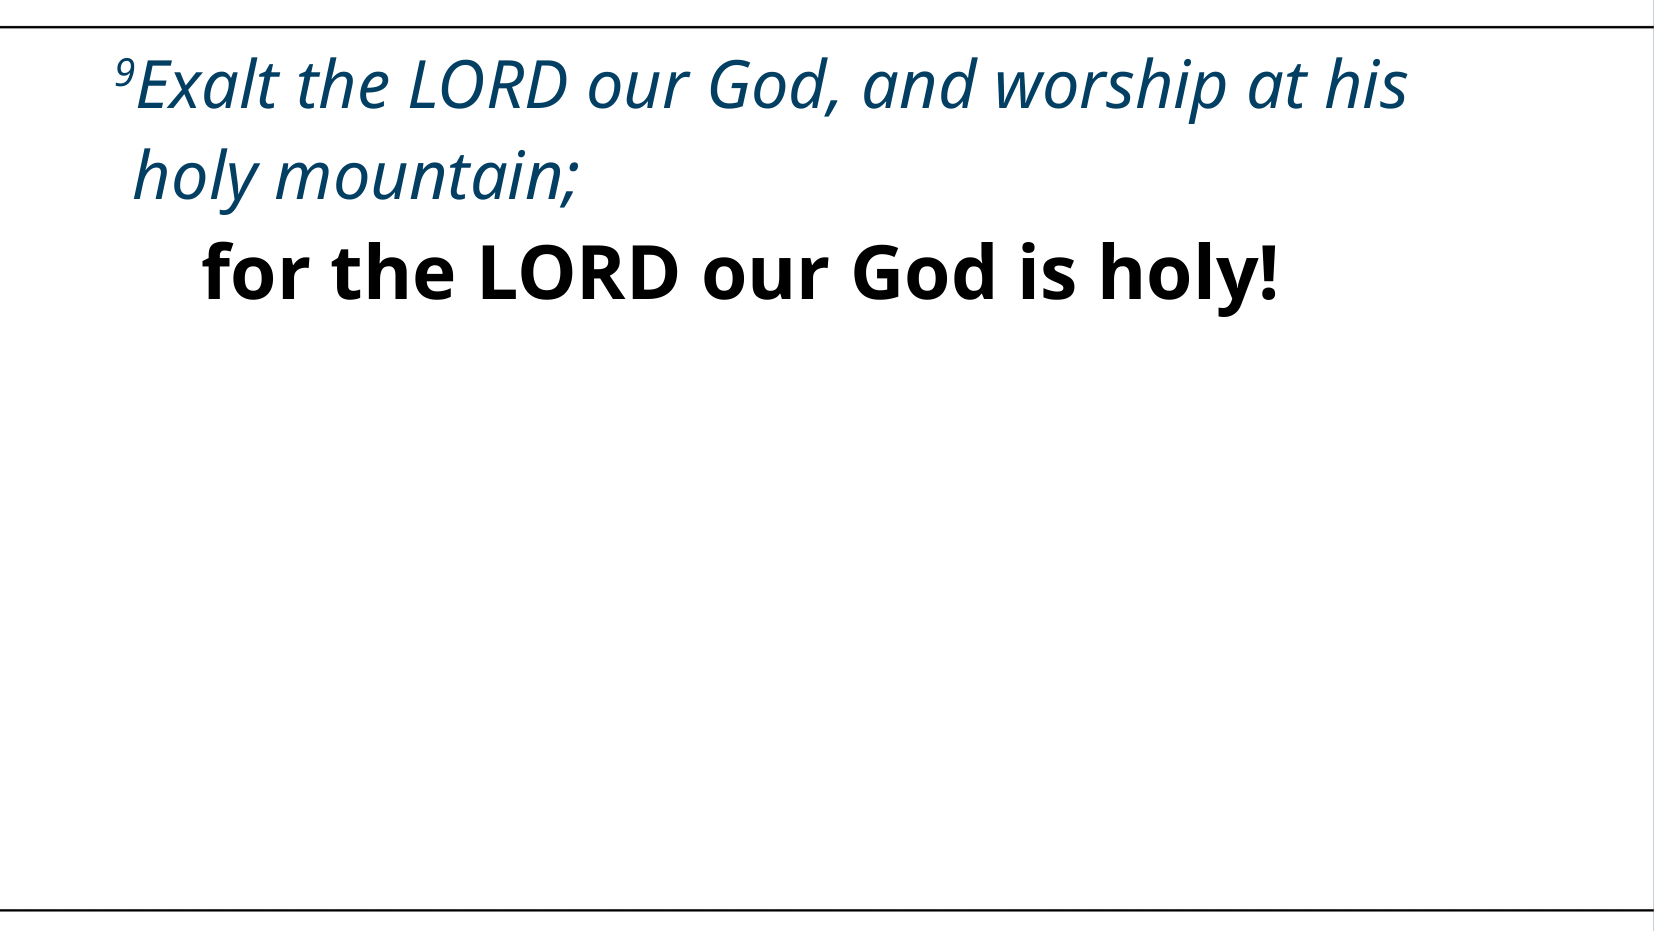

9Exalt the LORD our God, and worship at his holy mountain;
 for the LORD our God is holy!